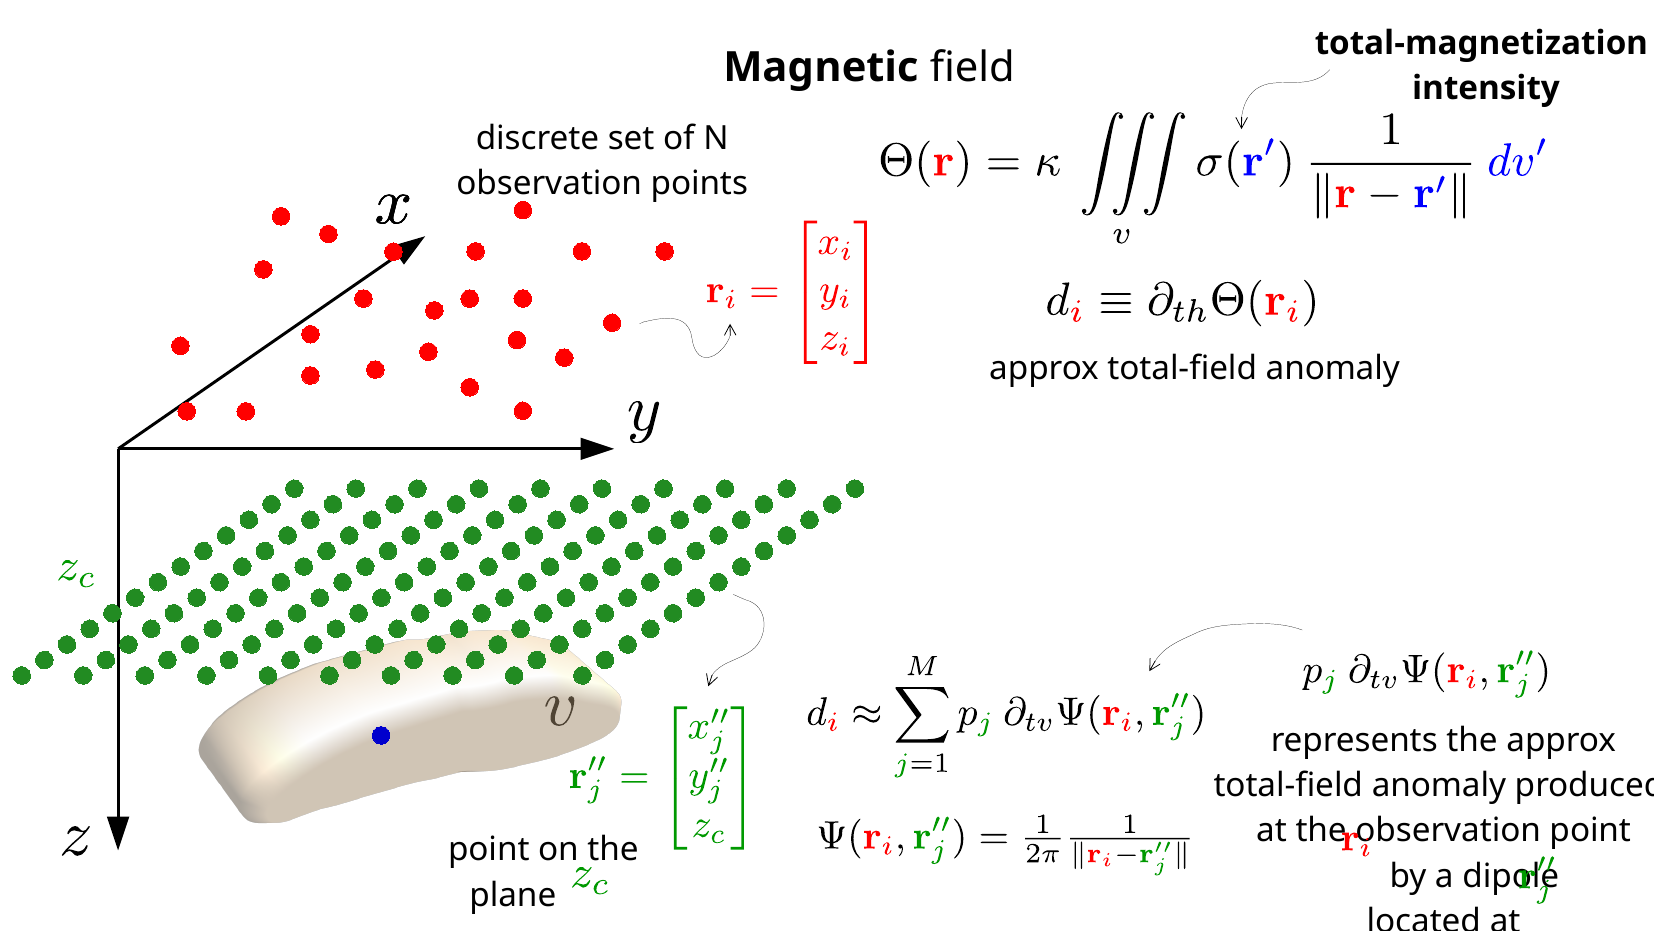

total-magnetization
intensity
Magnetic field
discrete set of N observation points
approx total-field anomaly
represents the approx
total-field anomaly produced
at the observation point
 by a dipole
located at
point on the
 plane